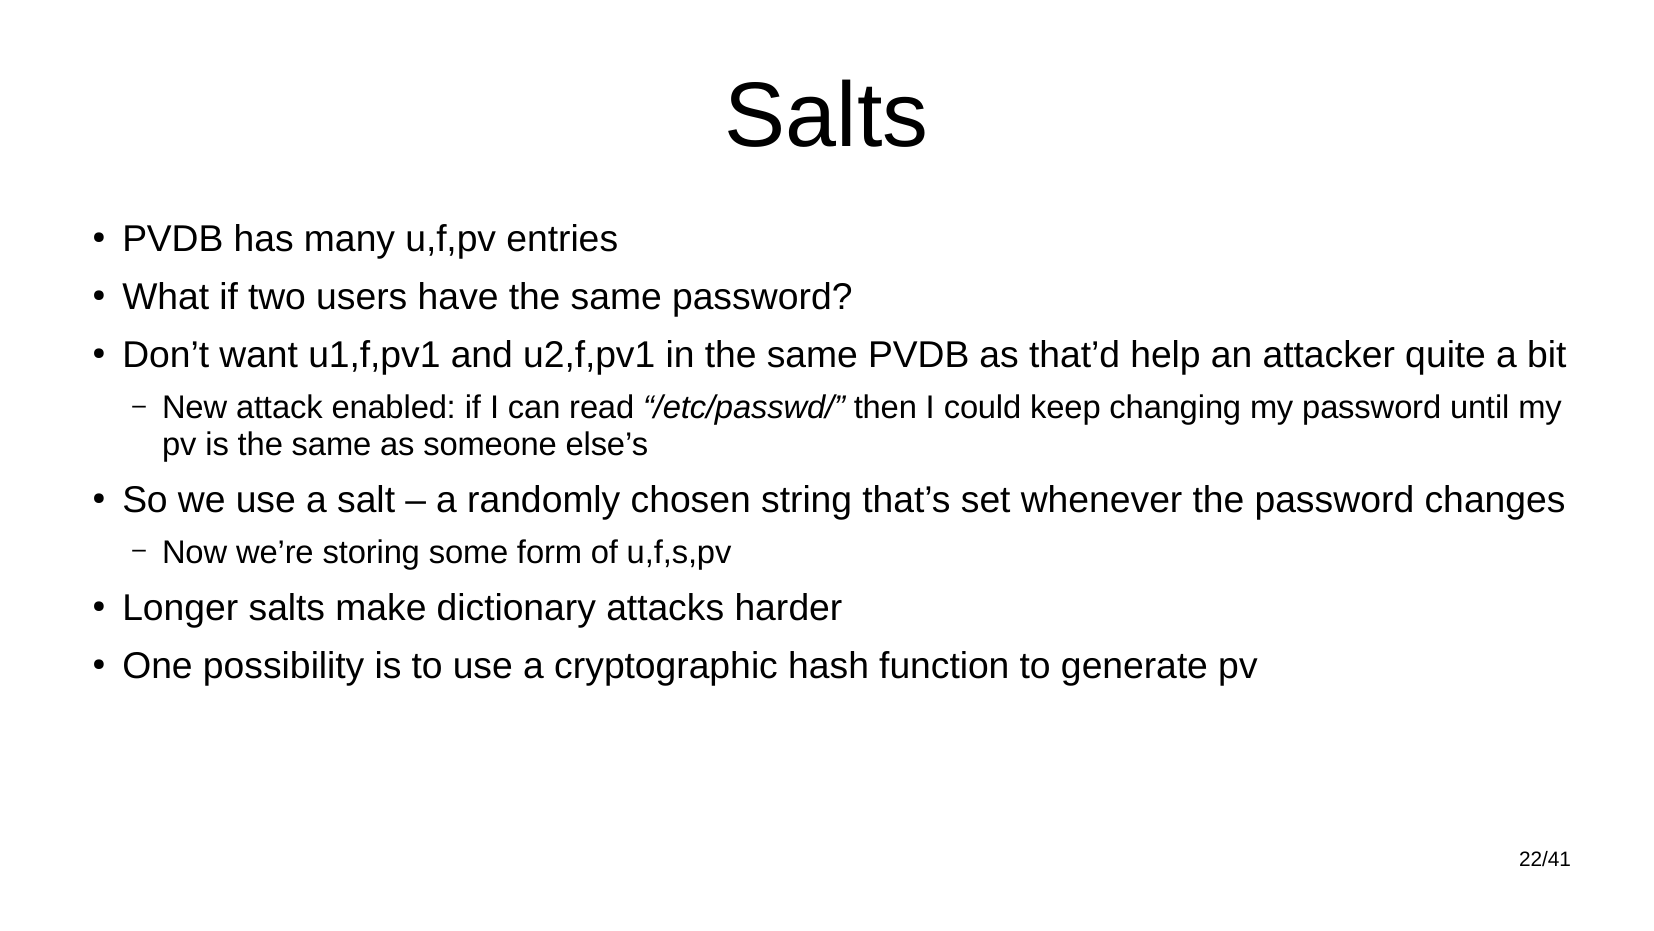

# Salts
PVDB has many u,f,pv entries
What if two users have the same password?
Don’t want u1,f,pv1 and u2,f,pv1 in the same PVDB as that’d help an attacker quite a bit
New attack enabled: if I can read “/etc/passwd/” ​then I could keep changing my password until my pv is the same as someone else’s
So we use a salt – a randomly chosen string that’s set whenever the password changes
Now we’re storing some form of u,f,s,pv
Longer salts make dictionary attacks harder
One possibility is to use a cryptographic hash function to generate pv
22